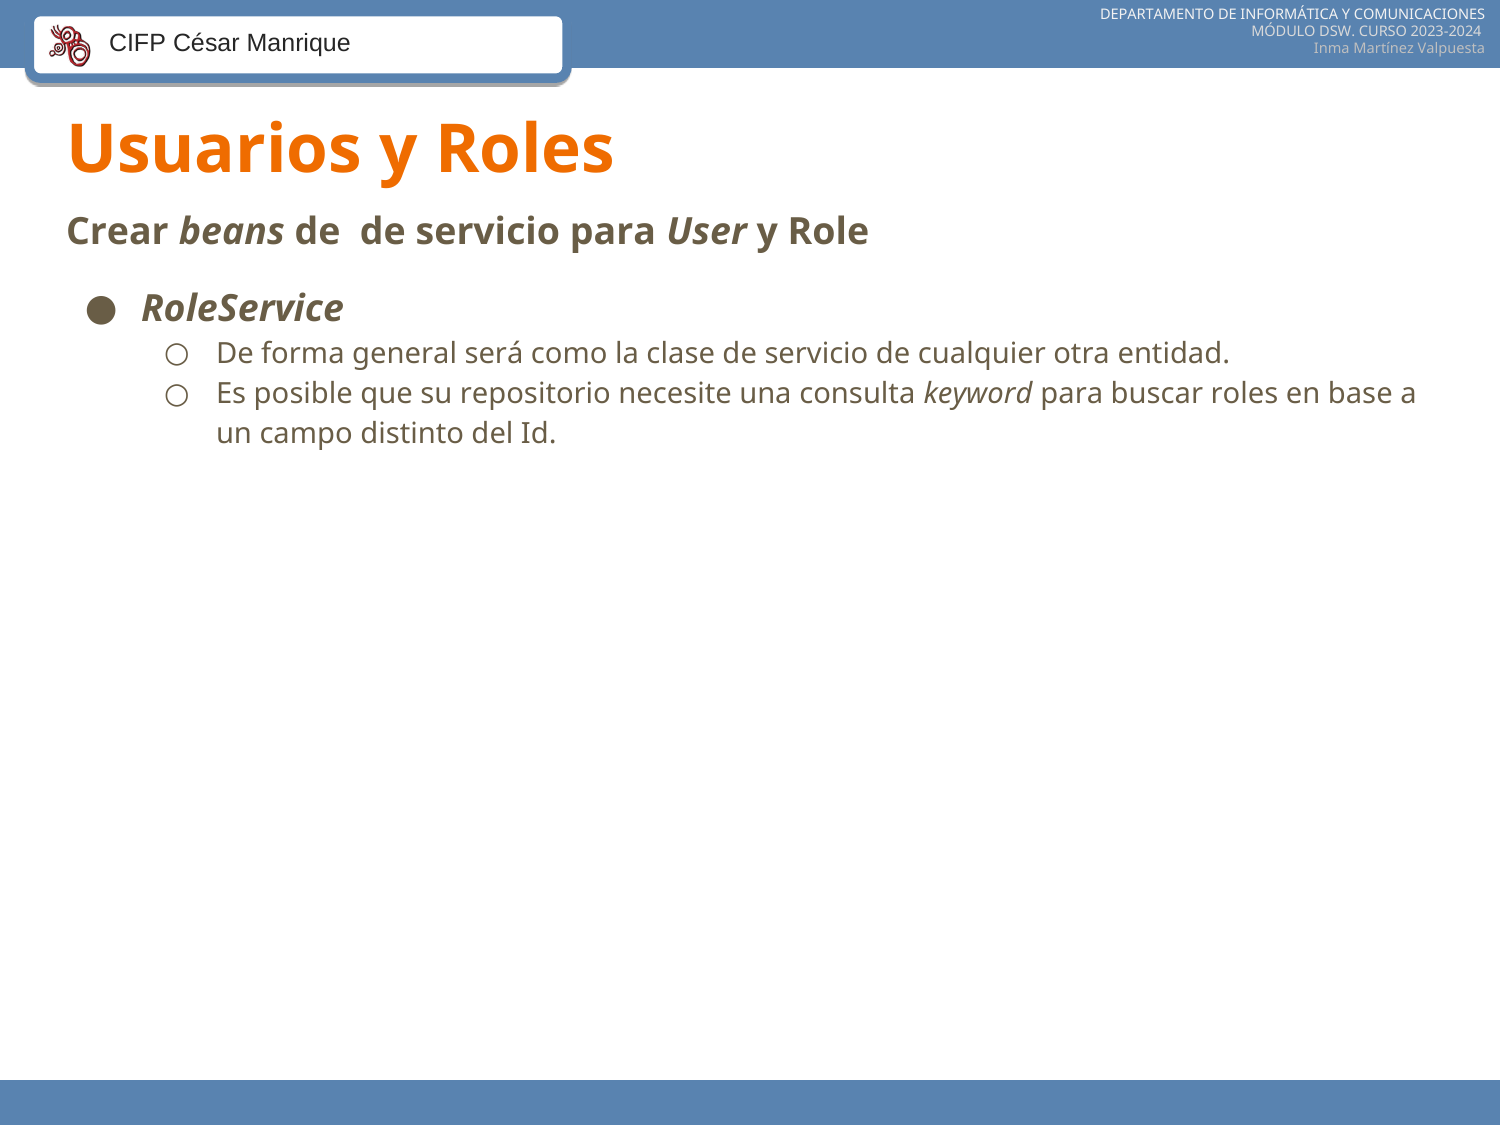

Usuarios y Roles
# Crear beans de de servicio para User y Role
RoleService
De forma general será como la clase de servicio de cualquier otra entidad.
Es posible que su repositorio necesite una consulta keyword para buscar roles en base a un campo distinto del Id.